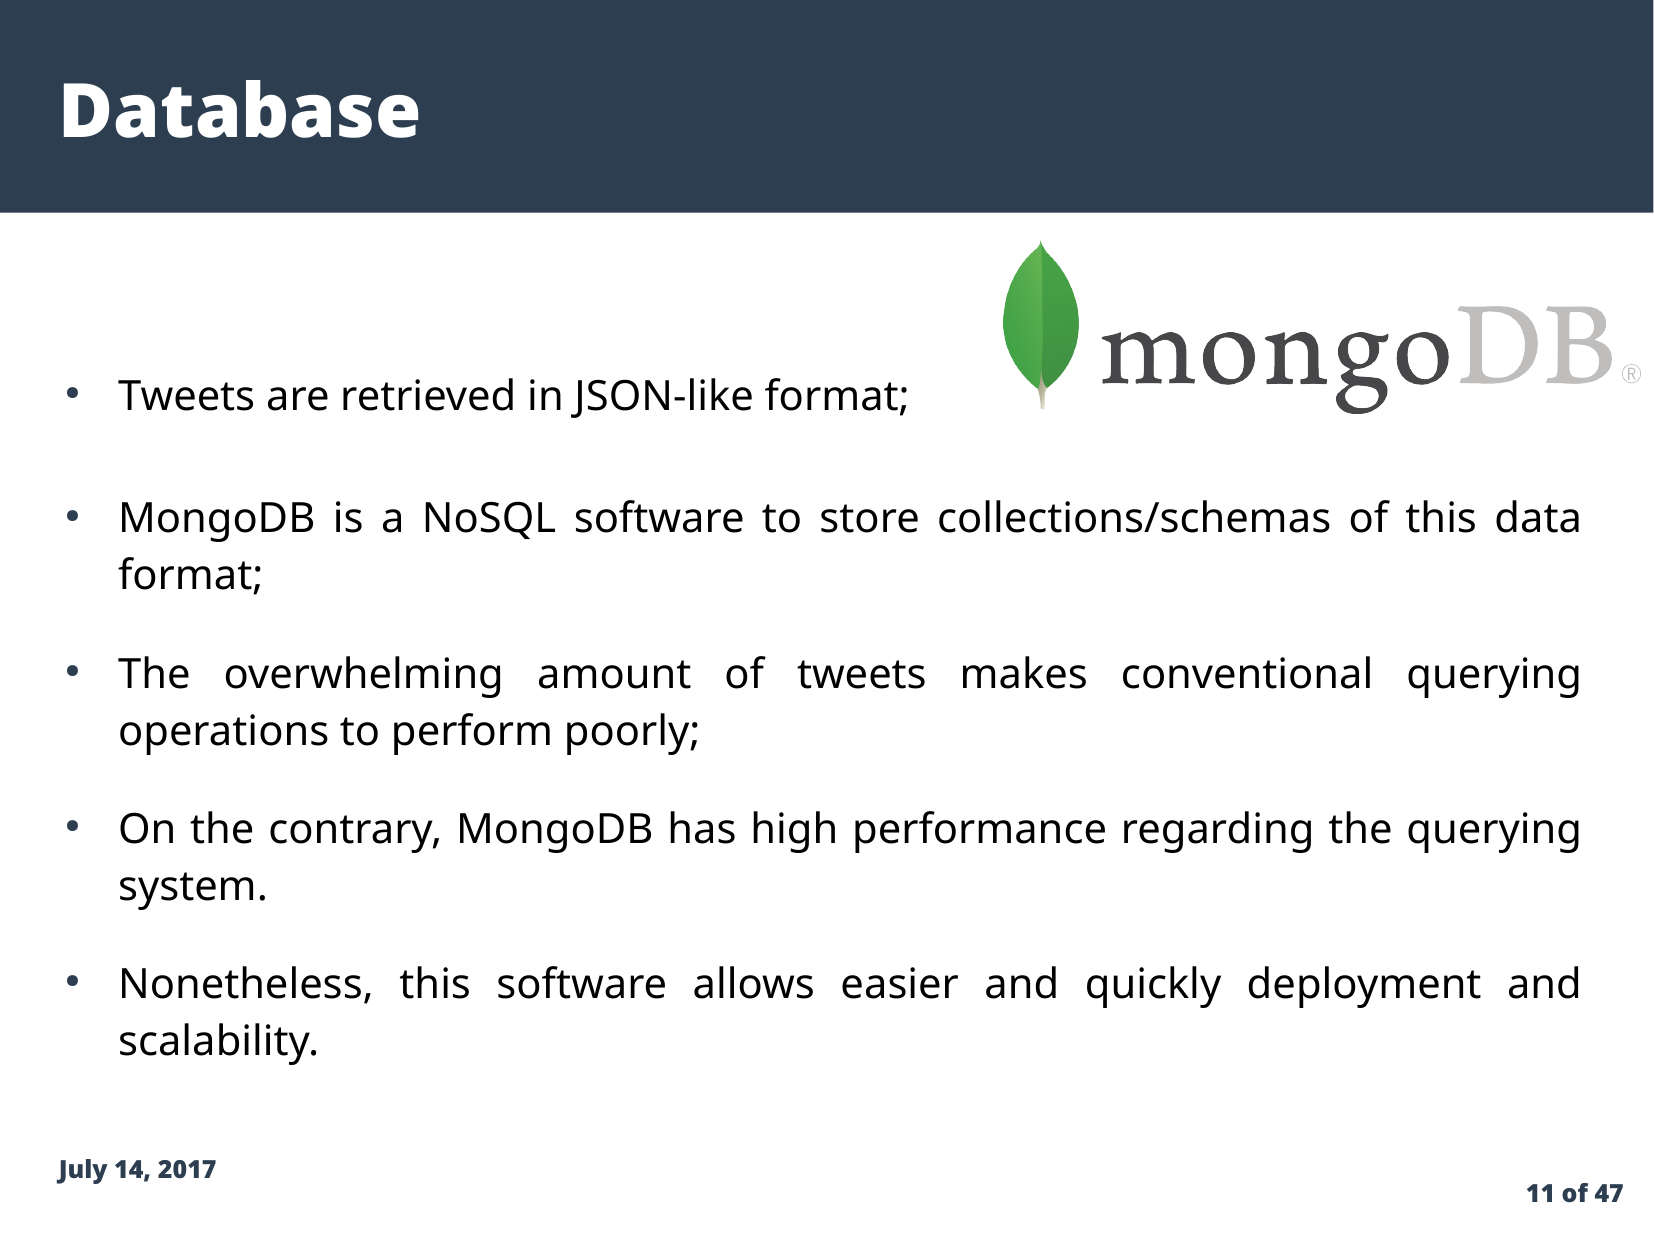

# Database
Tweets are retrieved in JSON-like format;
MongoDB is a NoSQL software to store collections/schemas of this data format;
The overwhelming amount of tweets makes conventional querying operations to perform poorly;
On the contrary, MongoDB has high performance regarding the querying system.
Nonetheless, this software allows easier and quickly deployment and scalability.
July 14, 2017
11